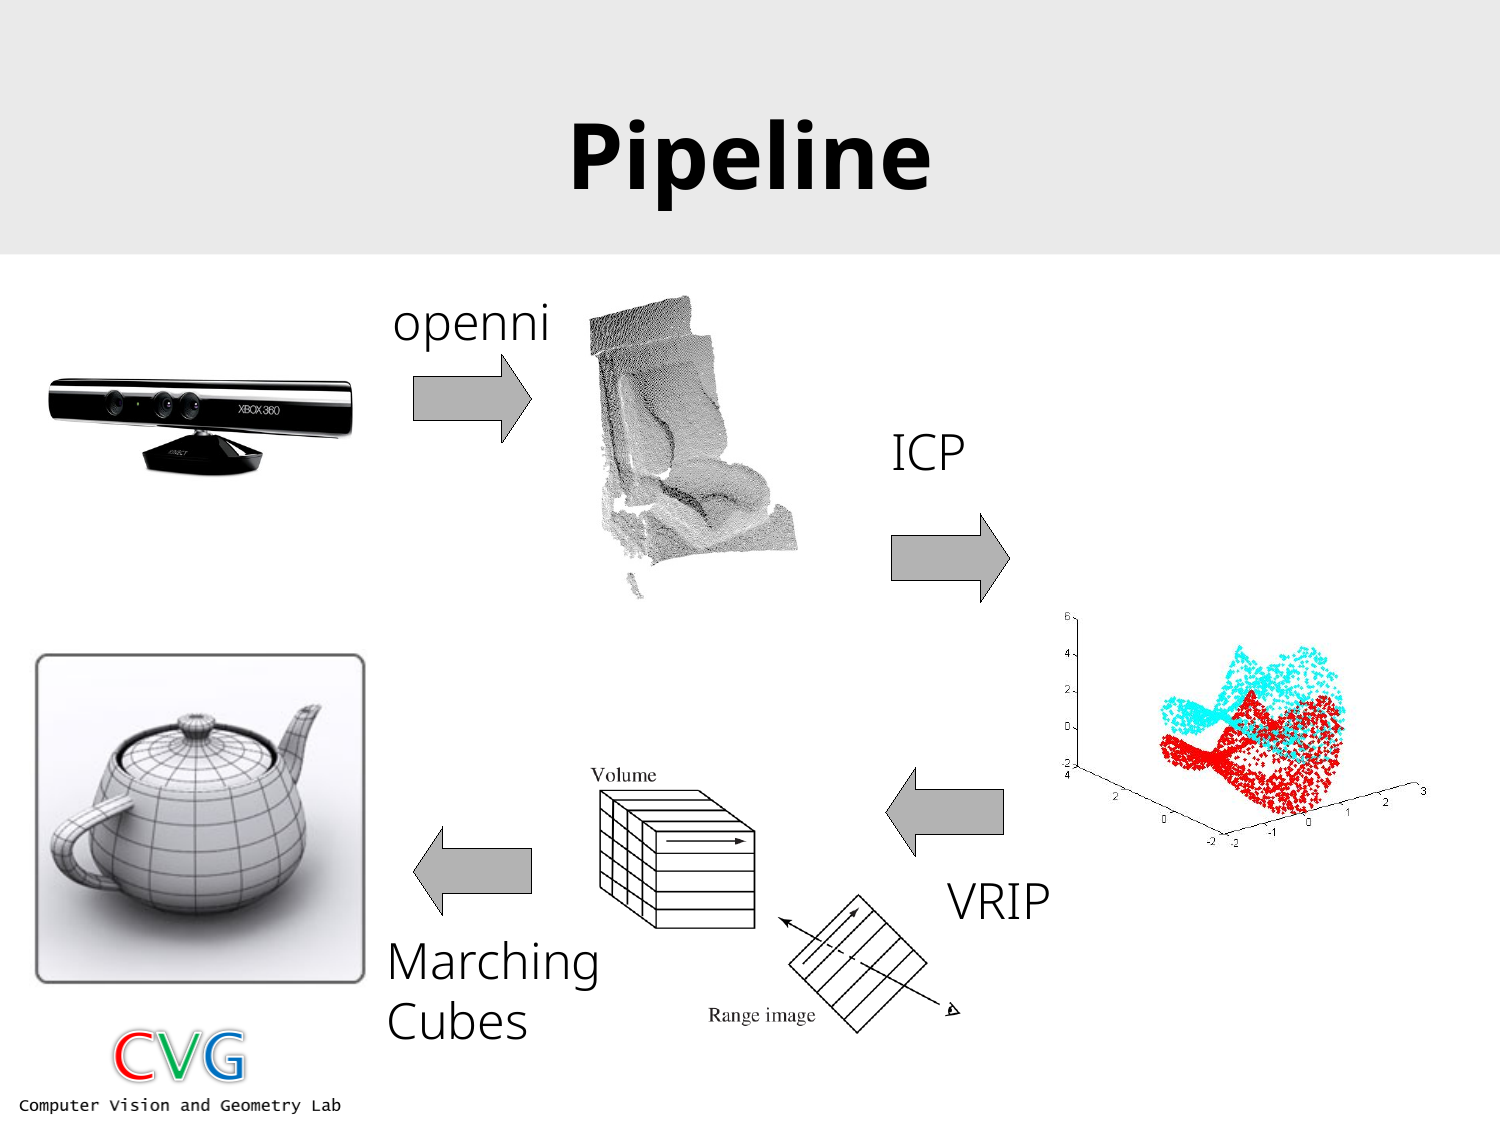

# Pipeline
openni
ICP
VRIP
Marching
Cubes